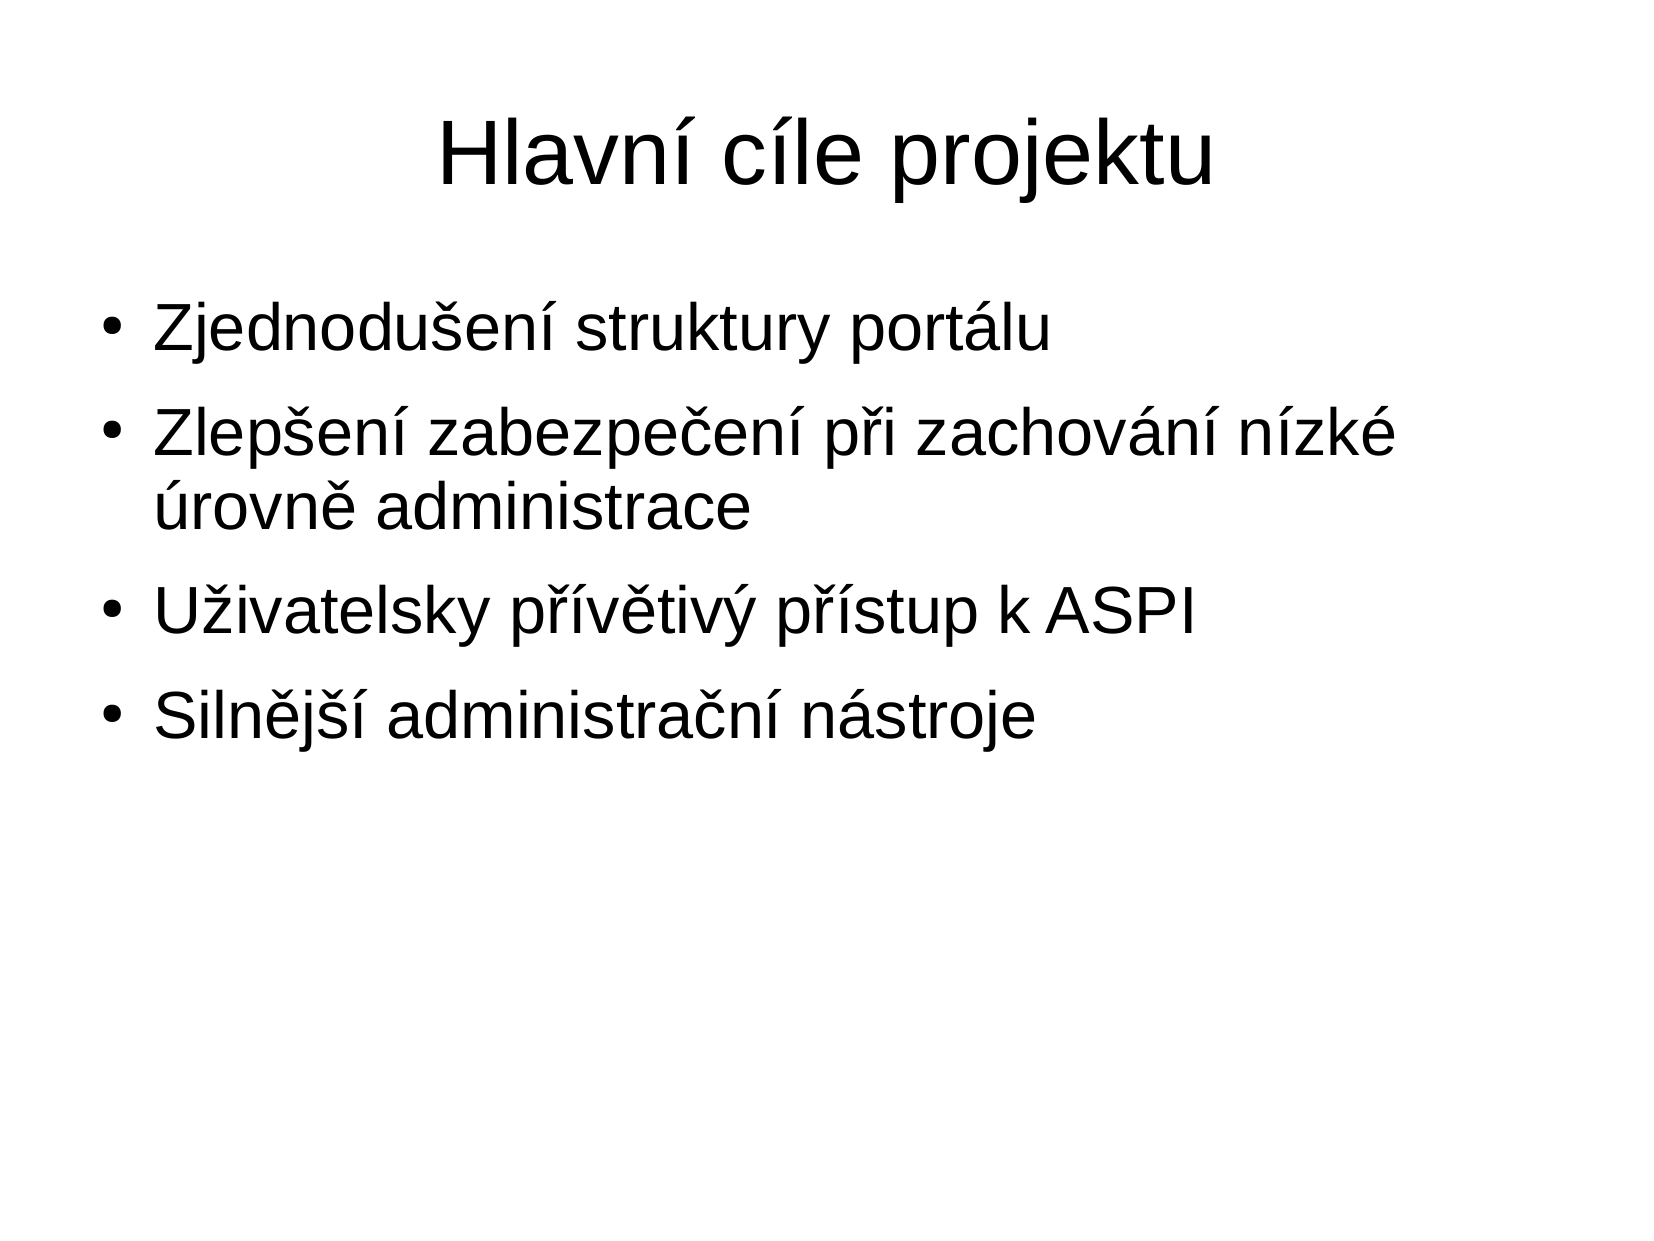

# Hlavní cíle projektu
Zjednodušení struktury portálu
Zlepšení zabezpečení při zachování nízké úrovně administrace
Uživatelsky přívětivý přístup k ASPI
Silnější administrační nástroje